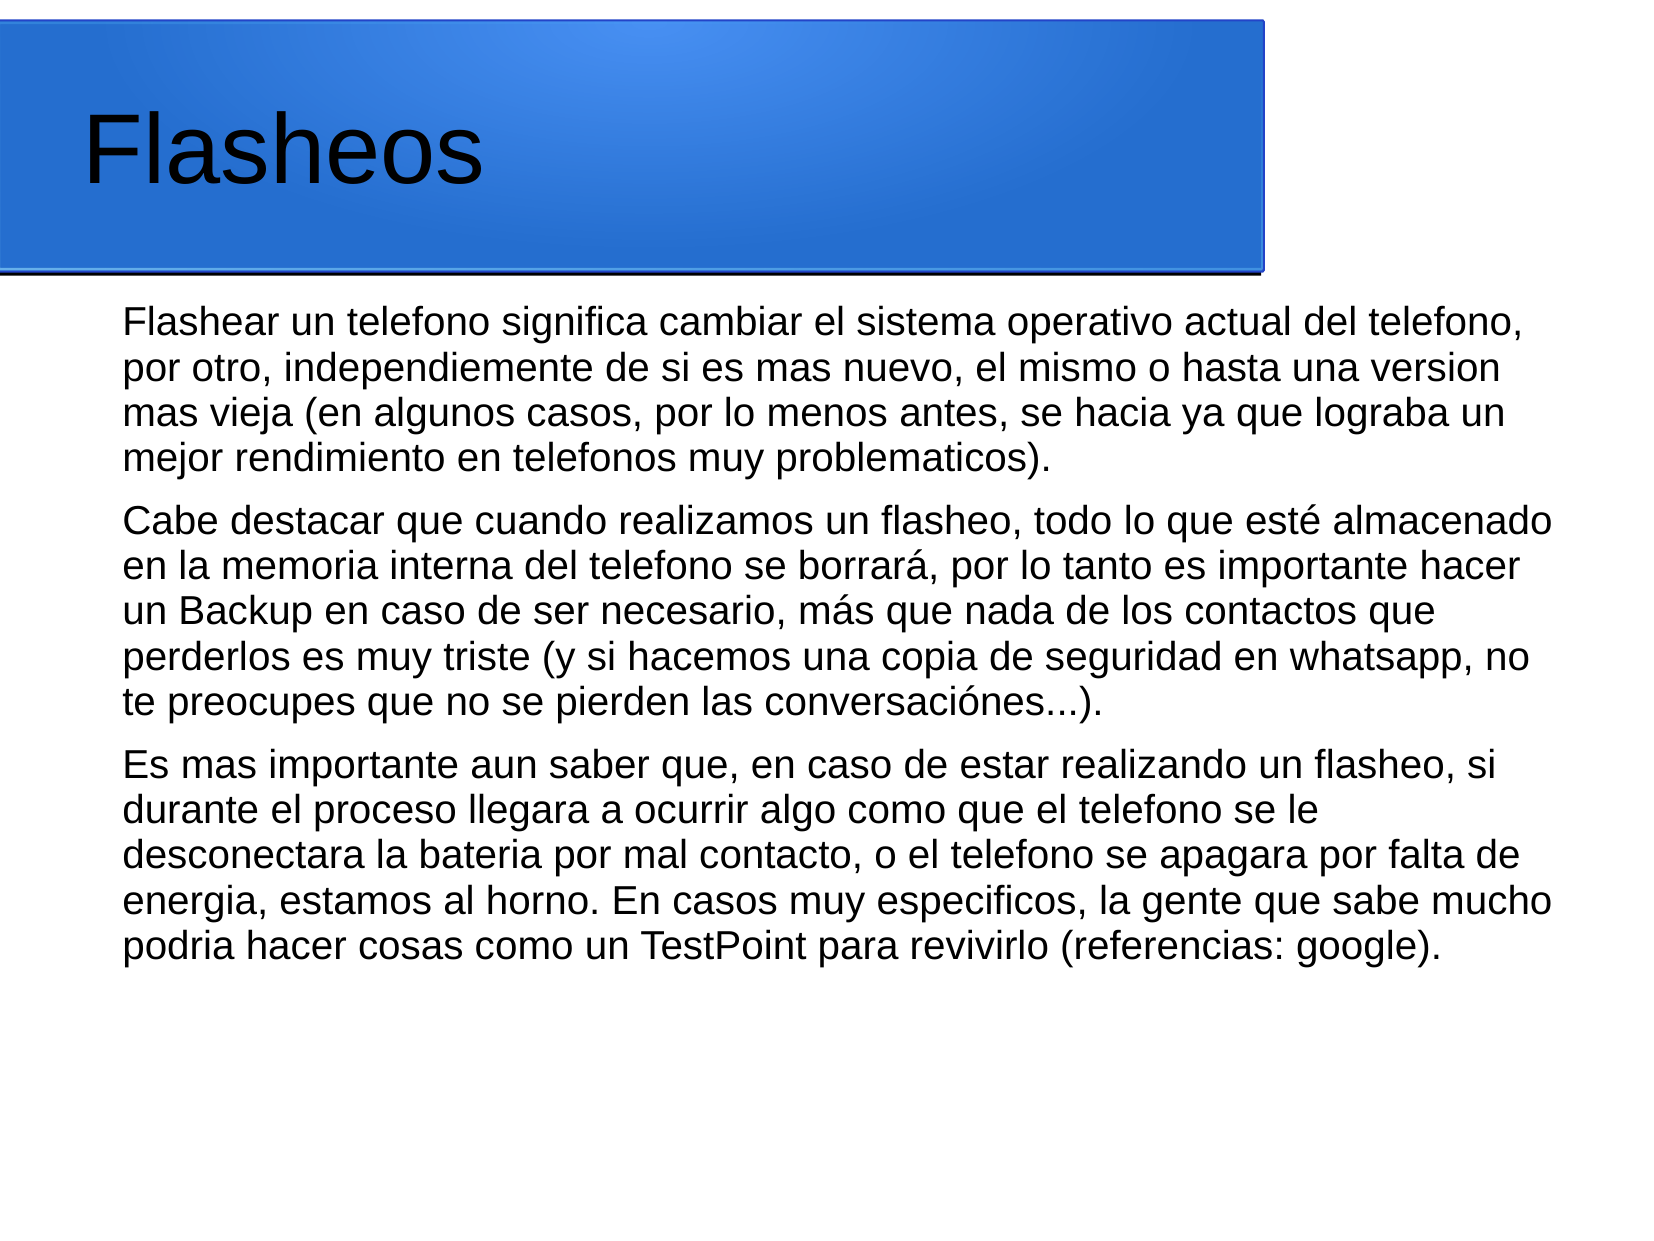

# Flasheos
Flashear un telefono significa cambiar el sistema operativo actual del telefono, por otro, independiemente de si es mas nuevo, el mismo o hasta una version mas vieja (en algunos casos, por lo menos antes, se hacia ya que lograba un mejor rendimiento en telefonos muy problematicos).
Cabe destacar que cuando realizamos un flasheo, todo lo que esté almacenado en la memoria interna del telefono se borrará, por lo tanto es importante hacer un Backup en caso de ser necesario, más que nada de los contactos que perderlos es muy triste (y si hacemos una copia de seguridad en whatsapp, no te preocupes que no se pierden las conversaciónes...).
Es mas importante aun saber que, en caso de estar realizando un flasheo, si durante el proceso llegara a ocurrir algo como que el telefono se le desconectara la bateria por mal contacto, o el telefono se apagara por falta de energia, estamos al horno. En casos muy especificos, la gente que sabe mucho podria hacer cosas como un TestPoint para revivirlo (referencias: google).